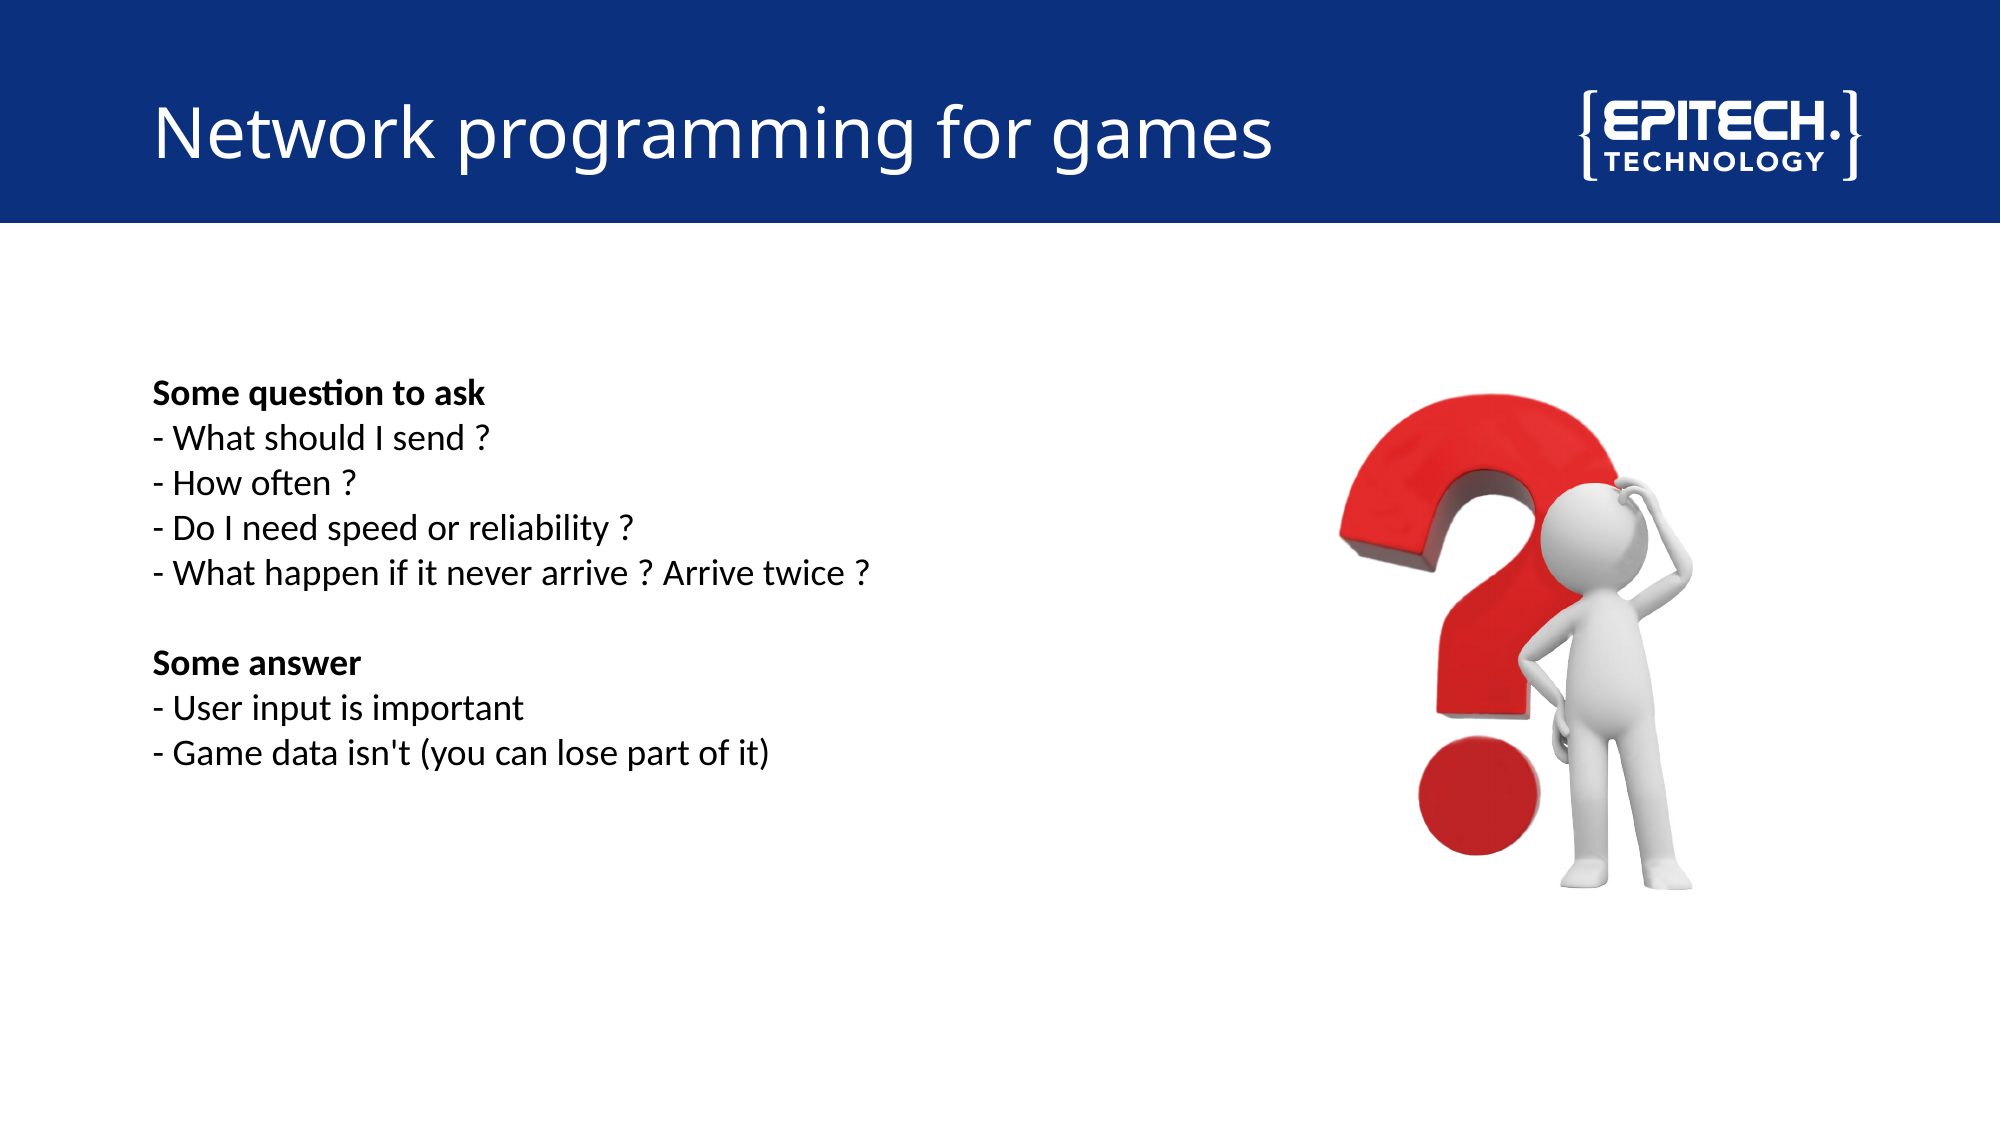

# Network programming for games
Some question to ask
- What should I send ?
- How often ?
- Do I need speed or reliability ?
- What happen if it never arrive ? Arrive twice ?
Some answer
- User input is important
- Game data isn't (you can lose part of it)